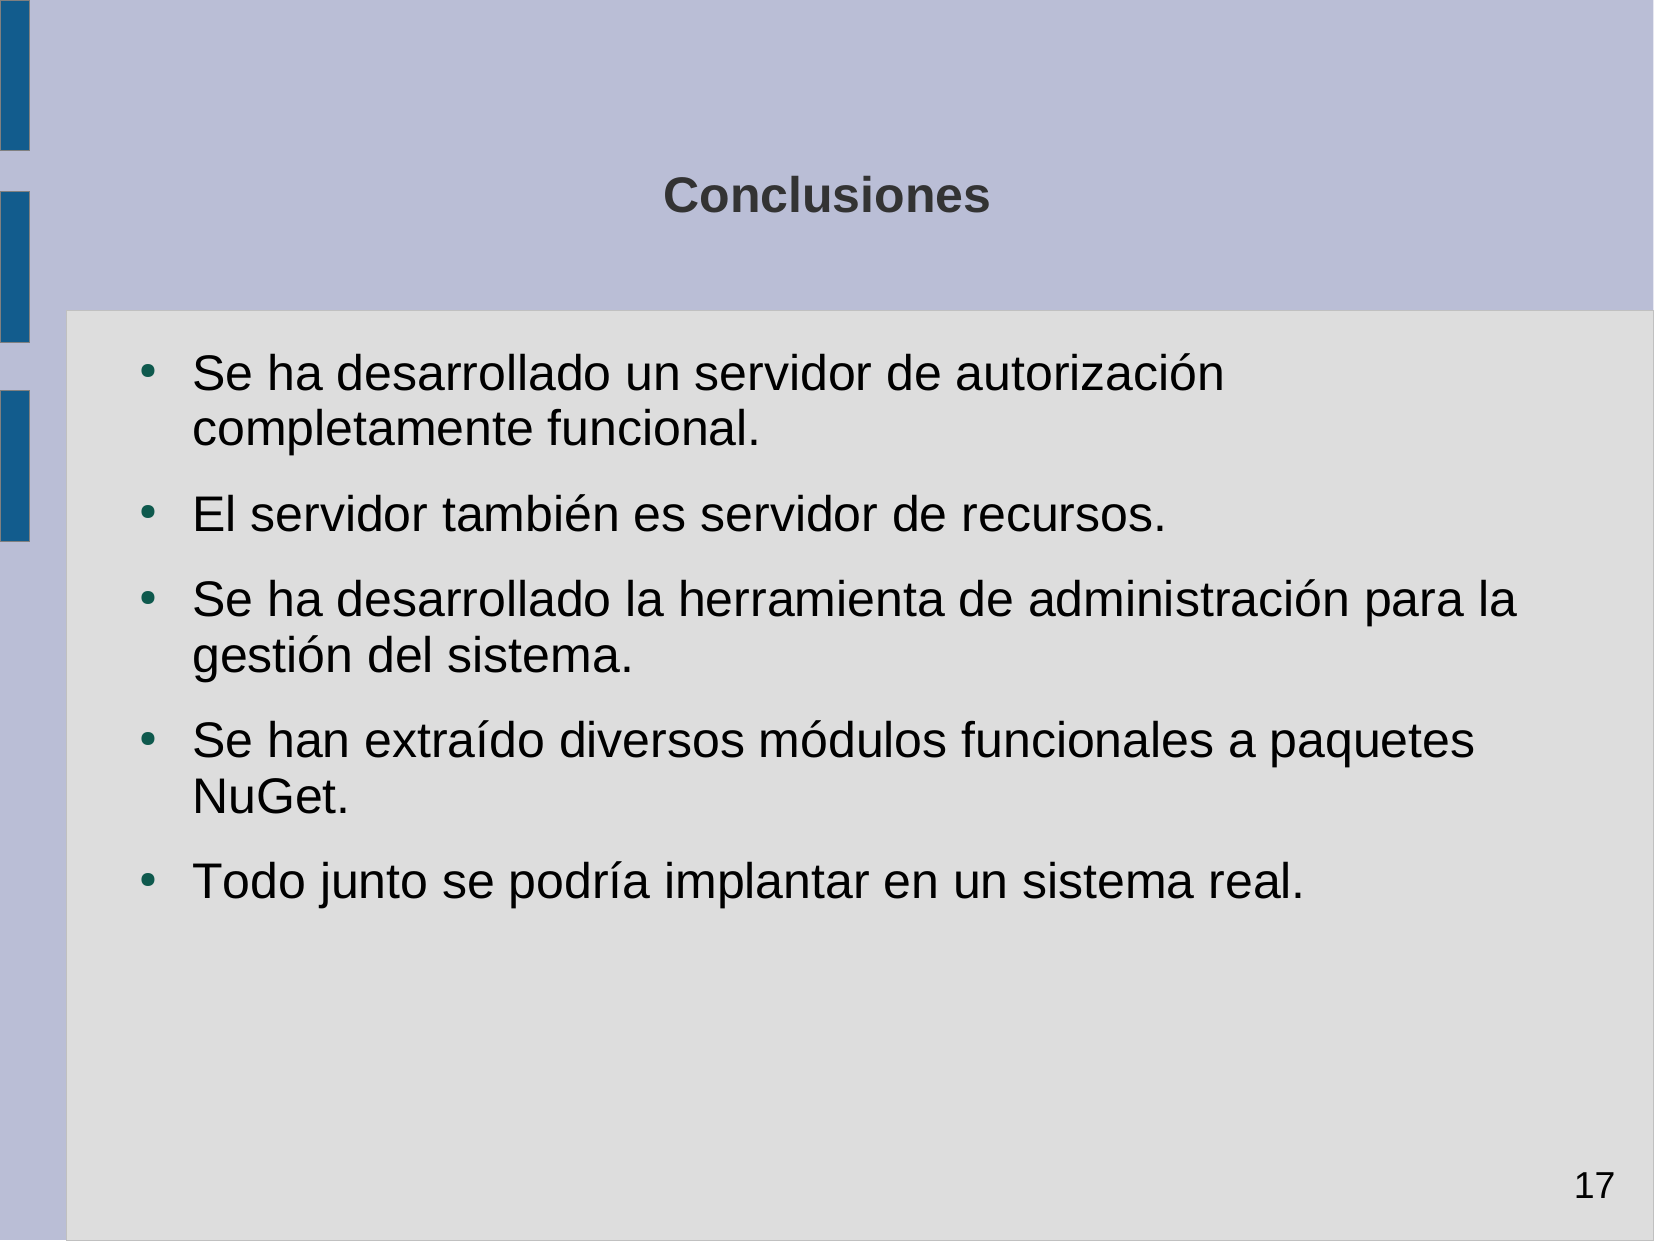

# Conclusiones
Se ha desarrollado un servidor de autorización completamente funcional.
El servidor también es servidor de recursos.
Se ha desarrollado la herramienta de administración para la gestión del sistema.
Se han extraído diversos módulos funcionales a paquetes NuGet.
Todo junto se podría implantar en un sistema real.